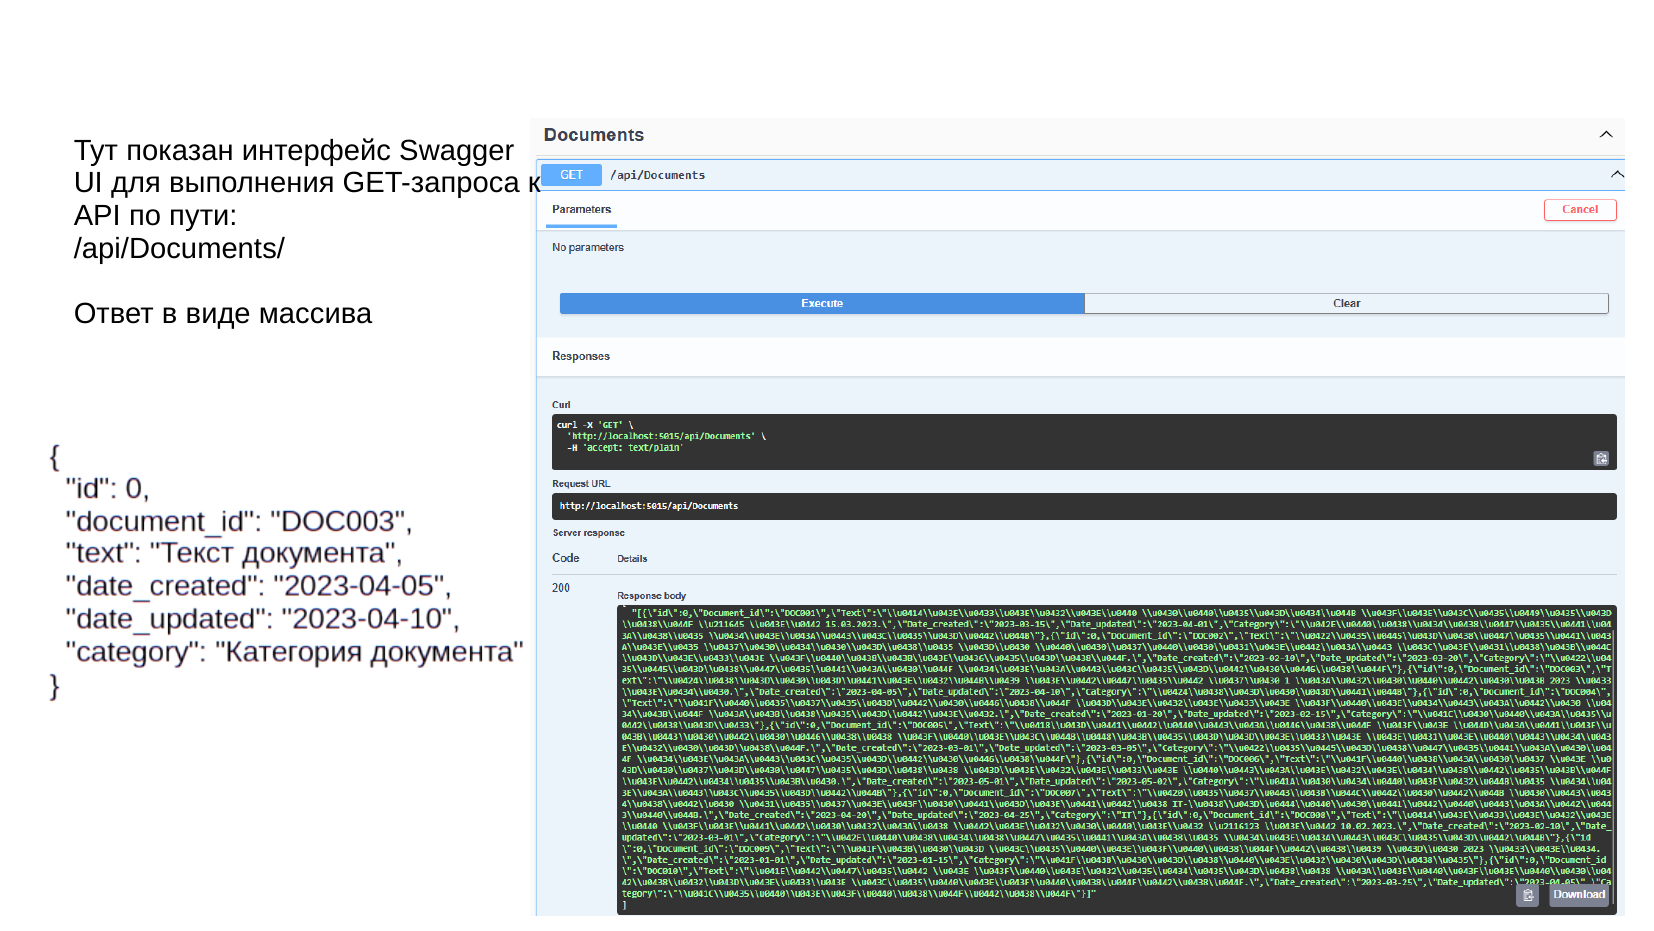

Тут показан интерфейс Swagger UI для выполнения GET-запроса к API по пути:
/api/Documents/
Ответ в виде массива